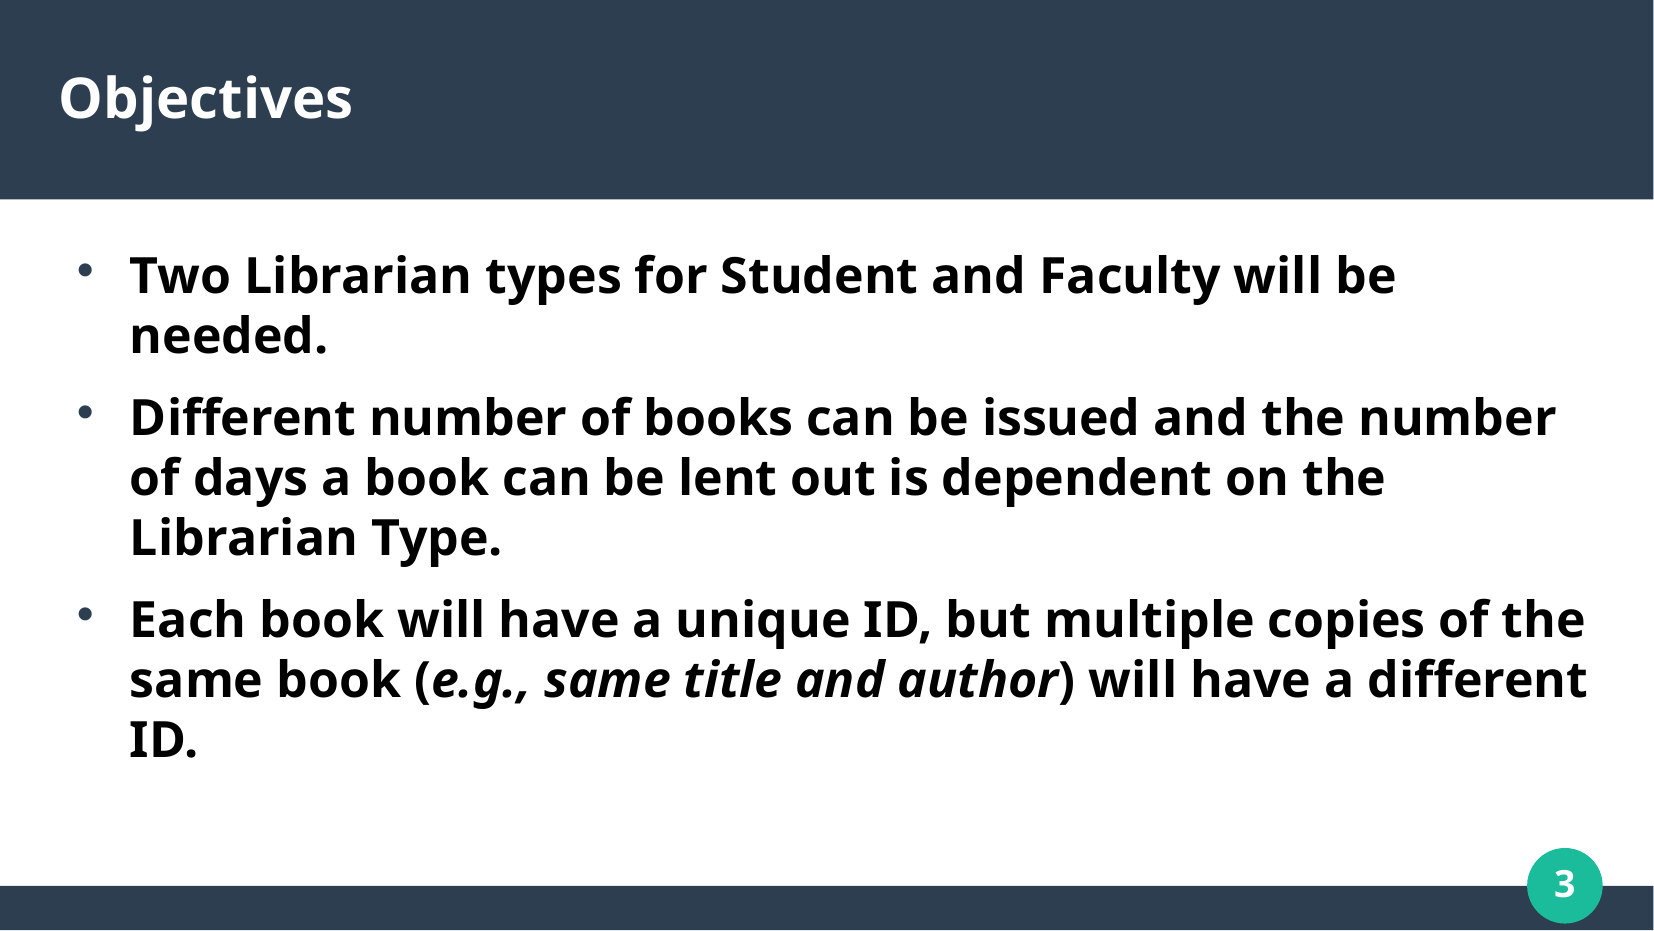

# Objectives
Two Librarian types for Student and Faculty will be needed.
Different number of books can be issued and the number of days a book can be lent out is dependent on the Librarian Type.
Each book will have a unique ID, but multiple copies of the same book (e.g., same title and author) will have a different ID.